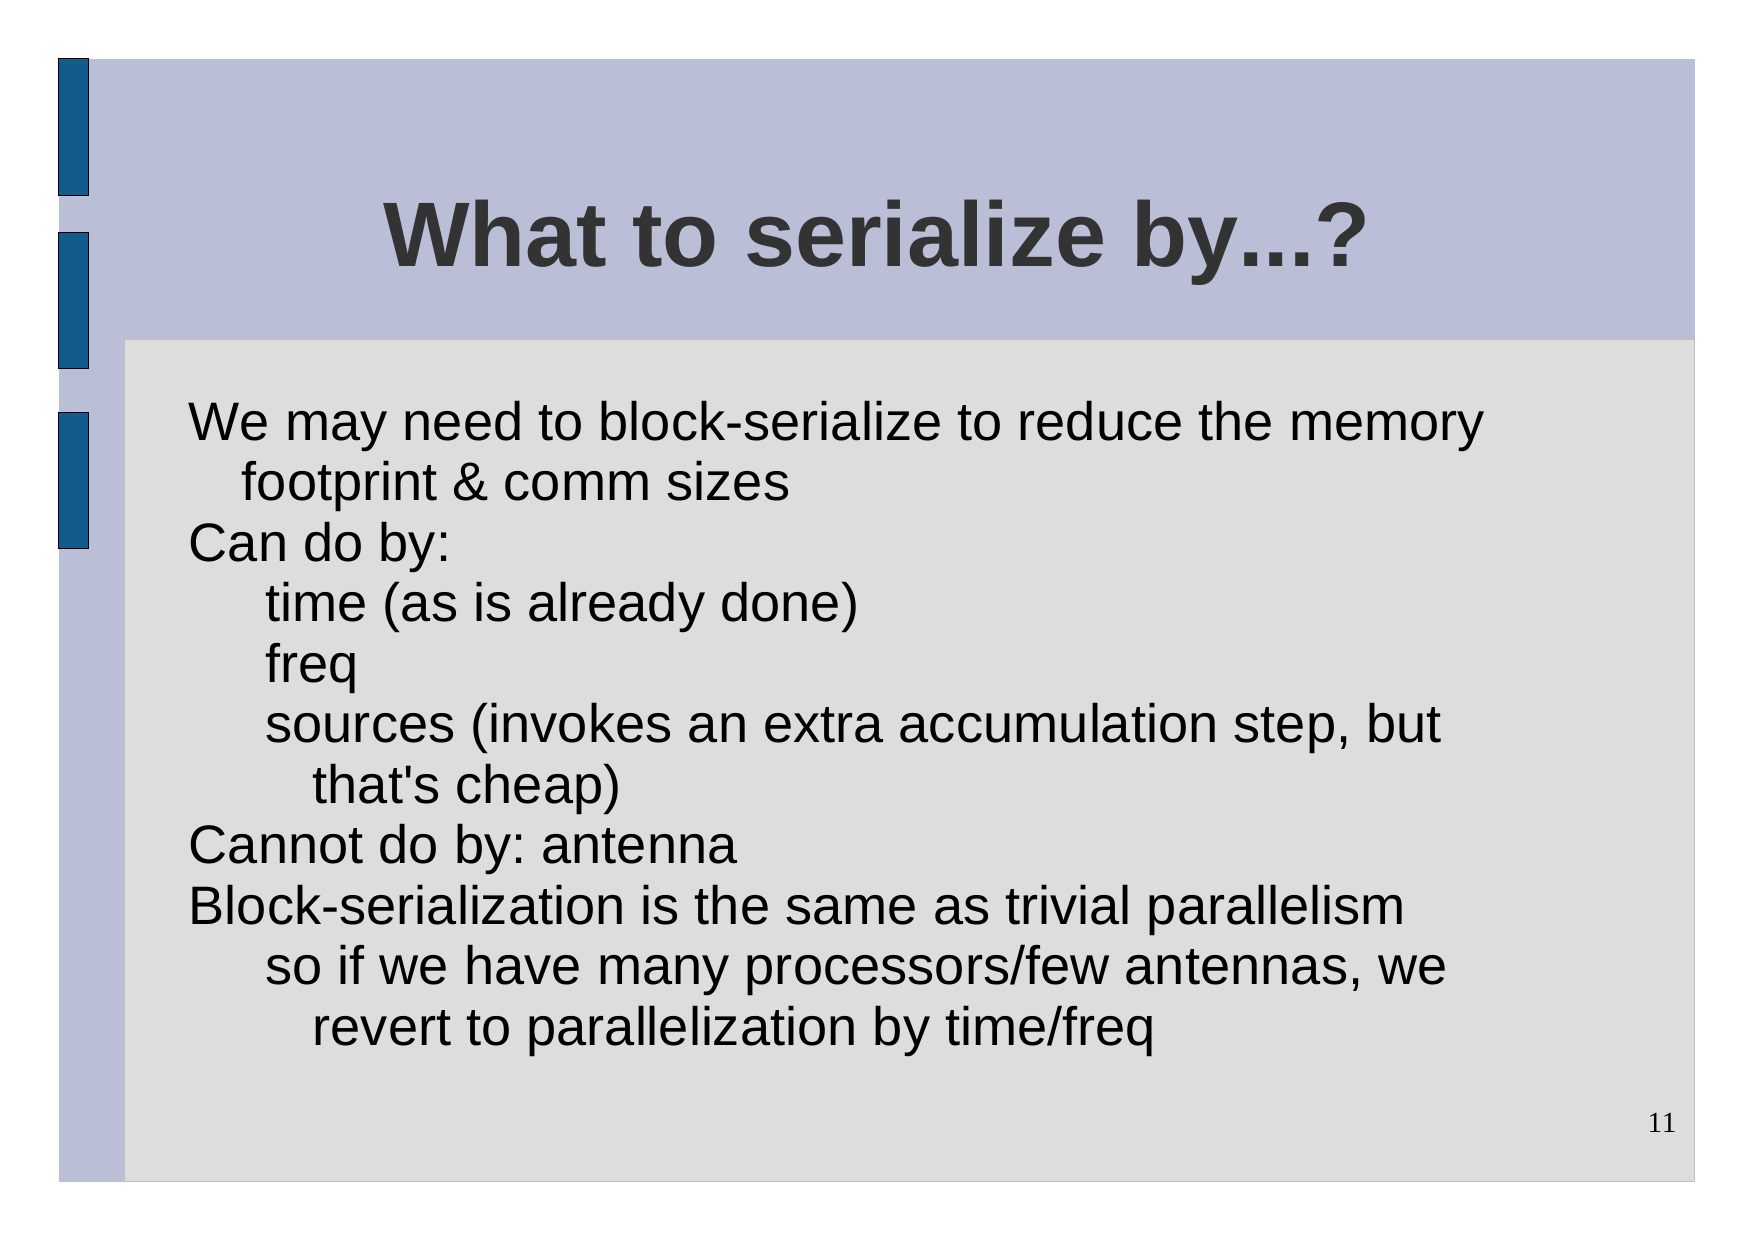

# What to serialize by...?
We may need to block-serialize to reduce the memory footprint & comm sizes
Can do by:
time (as is already done)
freq
sources (invokes an extra accumulation step, but that's cheap)
Cannot do by: antenna
Block-serialization is the same as trivial parallelism
so if we have many processors/few antennas, we revert to parallelization by time/freq
11